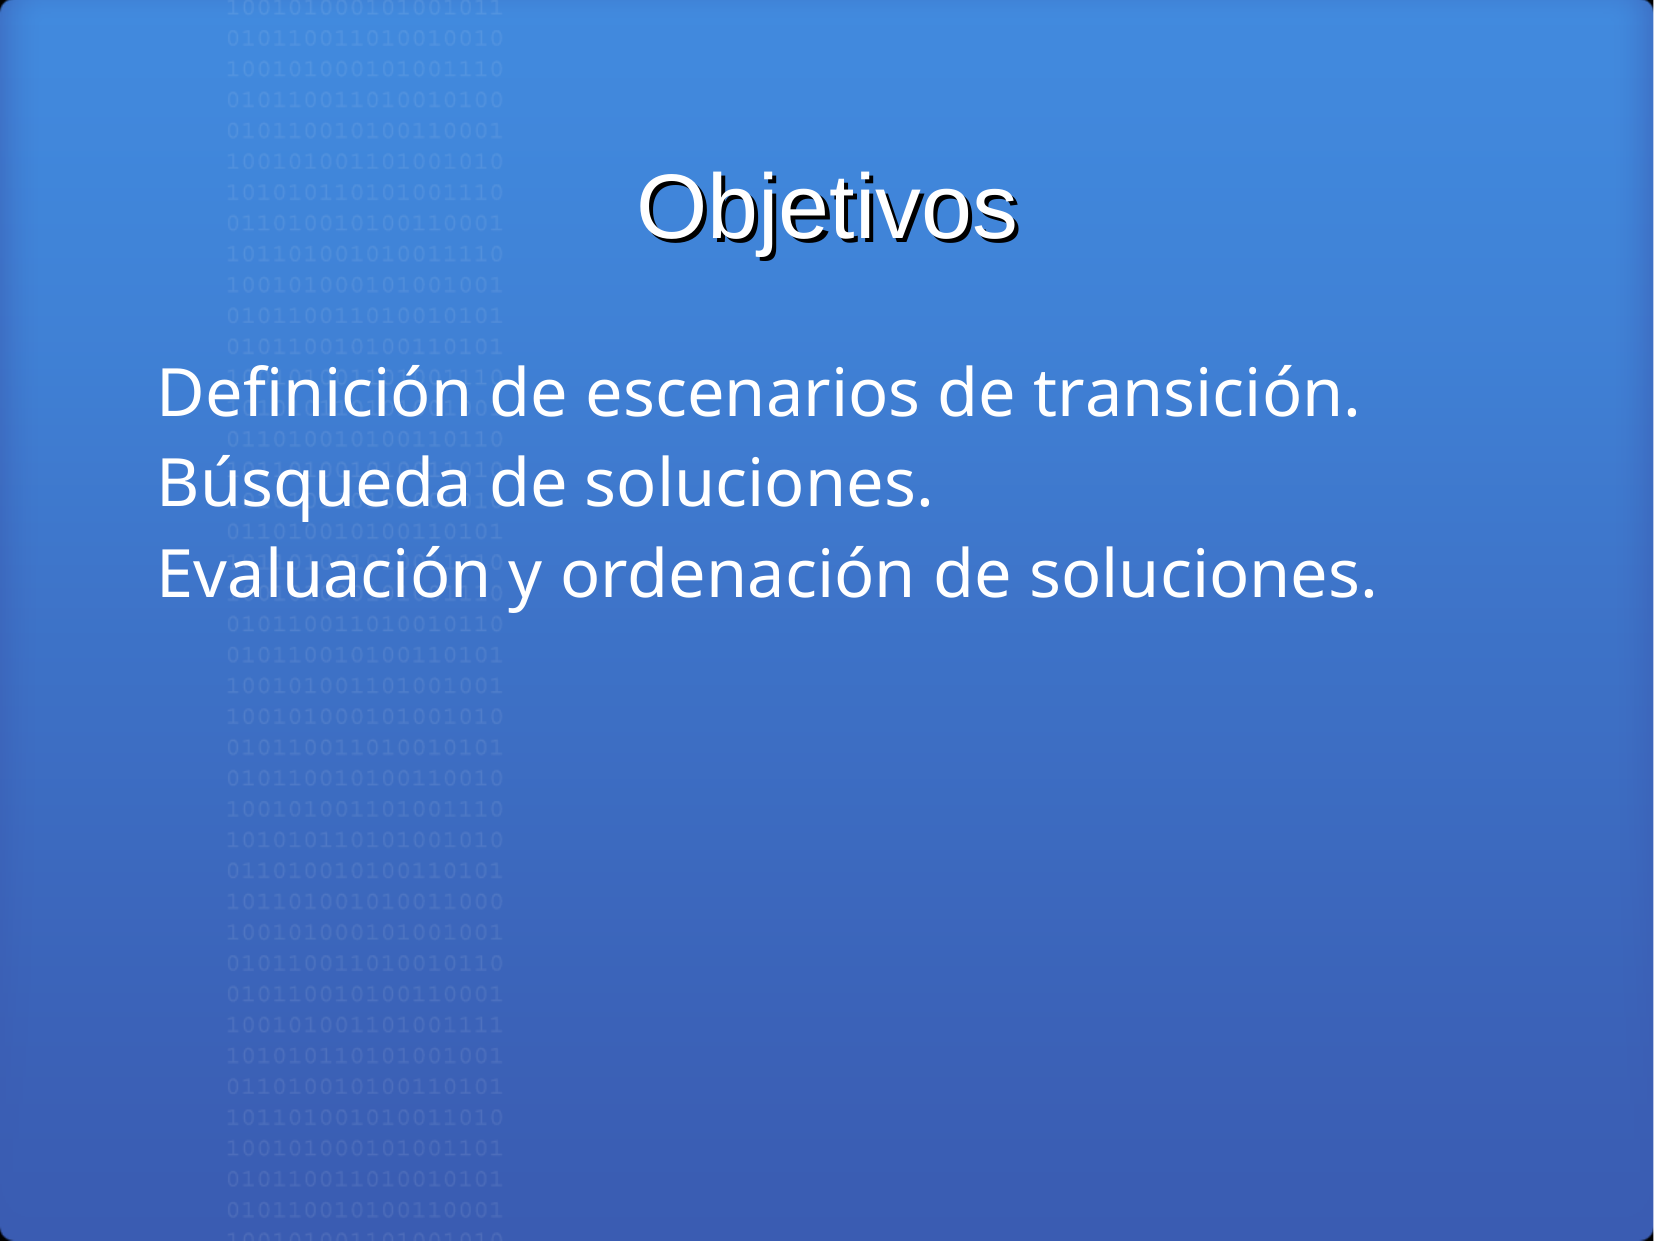

# Objetivos
Definición de escenarios de transición.
Búsqueda de soluciones.
Evaluación y ordenación de soluciones.